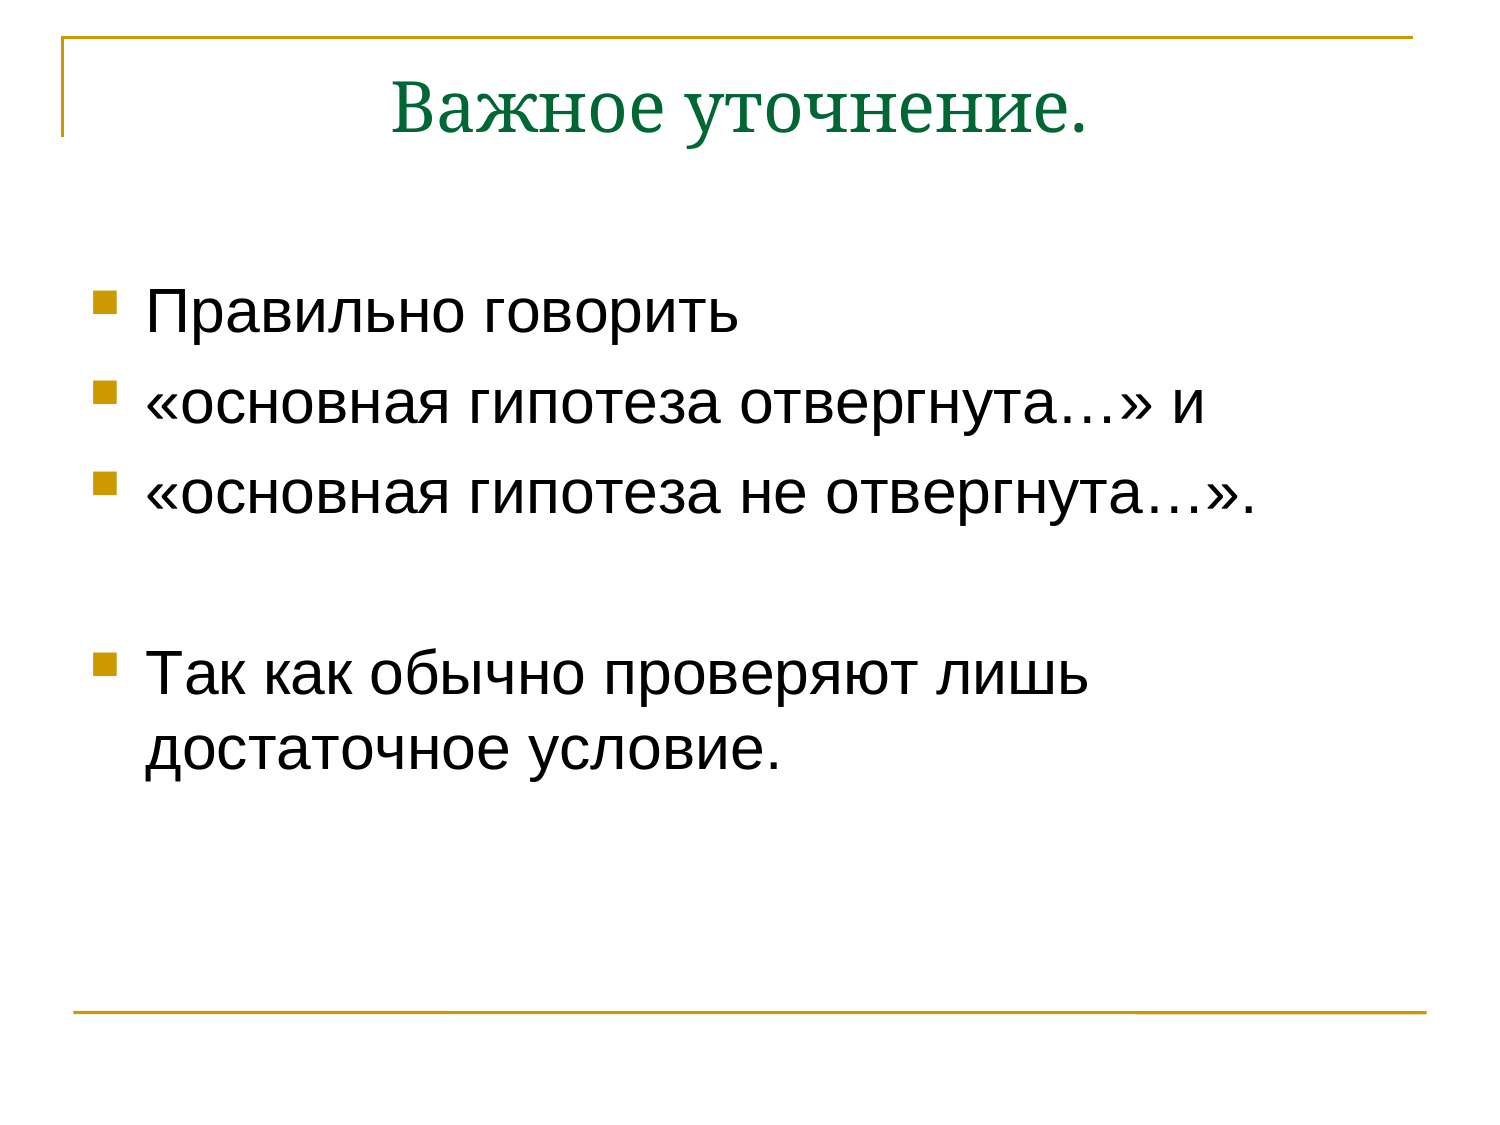

# Важное уточнение.
Правильно говорить
«основная гипотеза отвергнута…» и
«основная гипотеза не отвергнута…».
Так как обычно проверяют лишь достаточное условие.